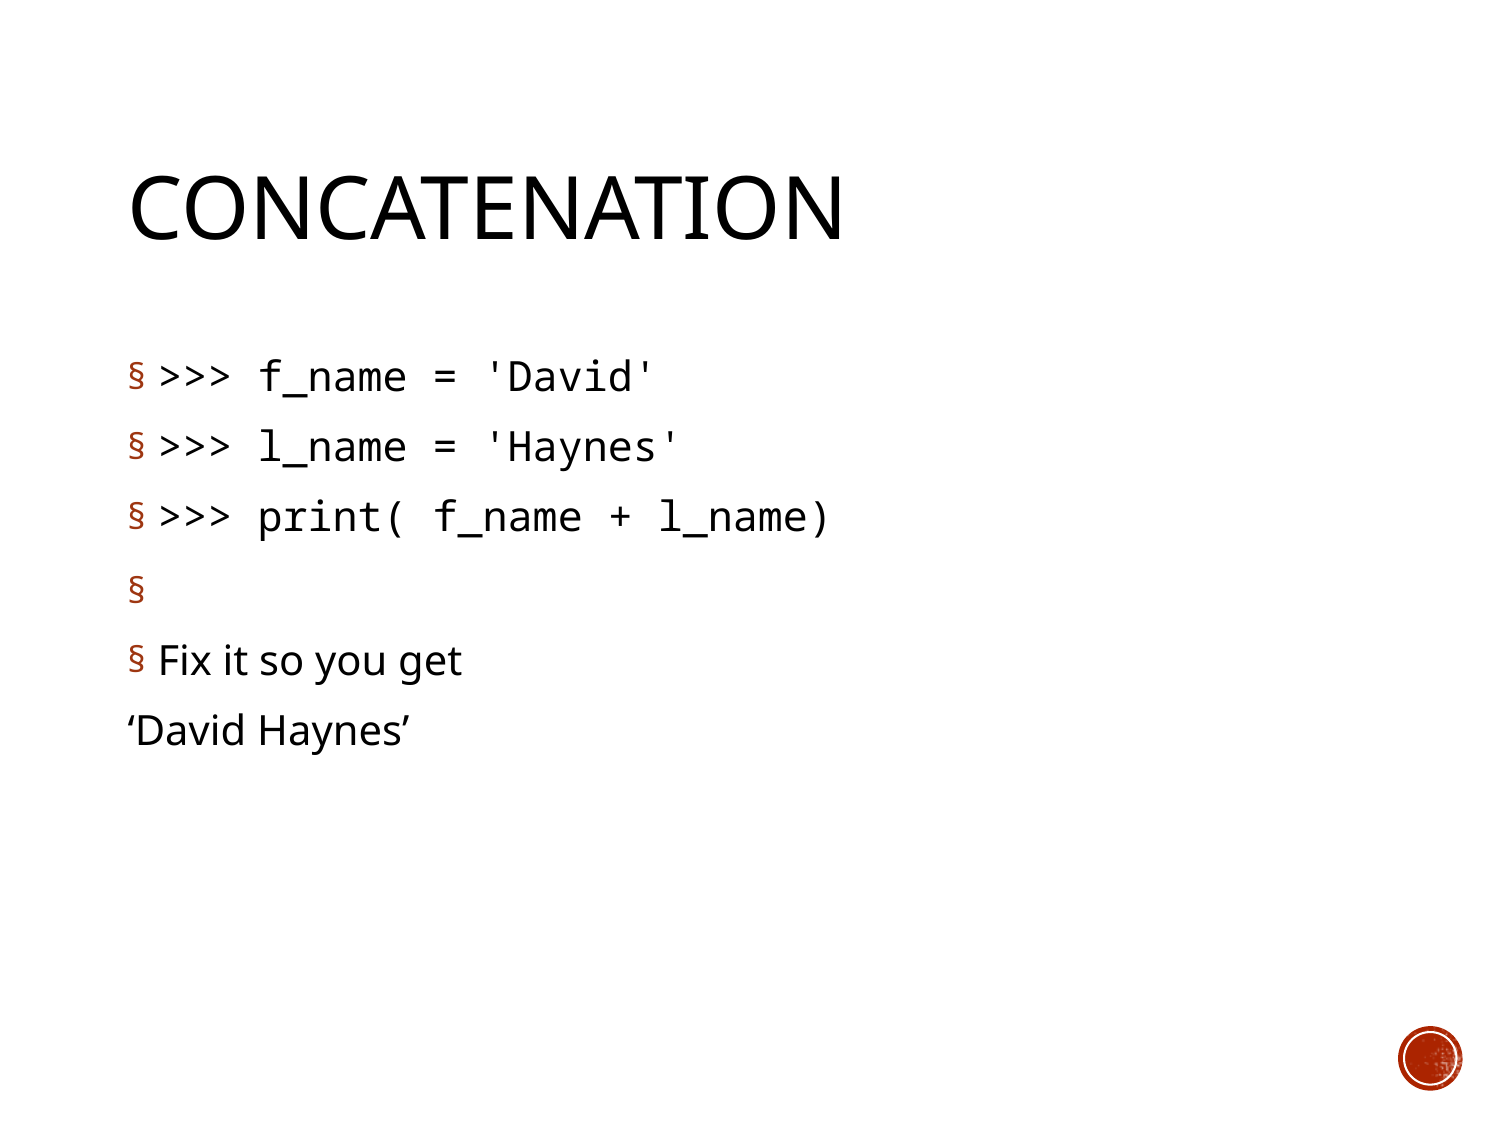

# Concatenation
>>> f_name = 'David'
>>> l_name = 'Haynes'
>>> print( f_name + l_name)
Fix it so you get
‘David Haynes’